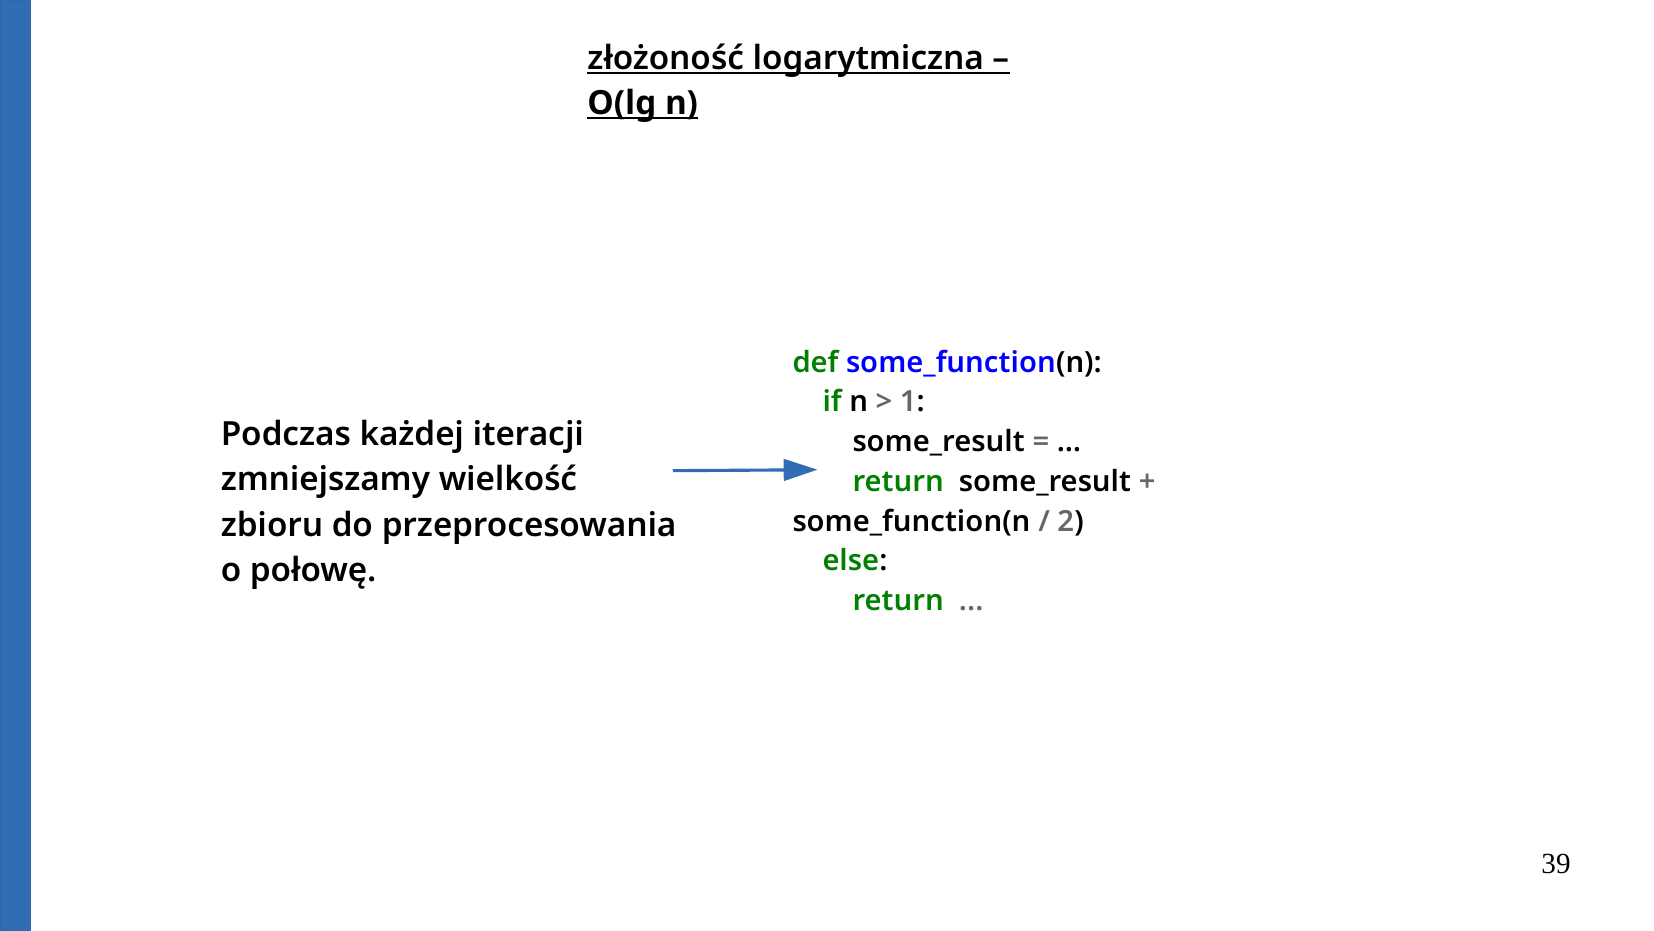

złożoność logarytmiczna – O(lg n)
def some_function(n):
 if n > 1:
 some_result = …
 return some_result + some_function(n / 2)
 else:
 return ...
Podczas każdej iteracji zmniejszamy wielkość zbioru do przeprocesowania o połowę.
39